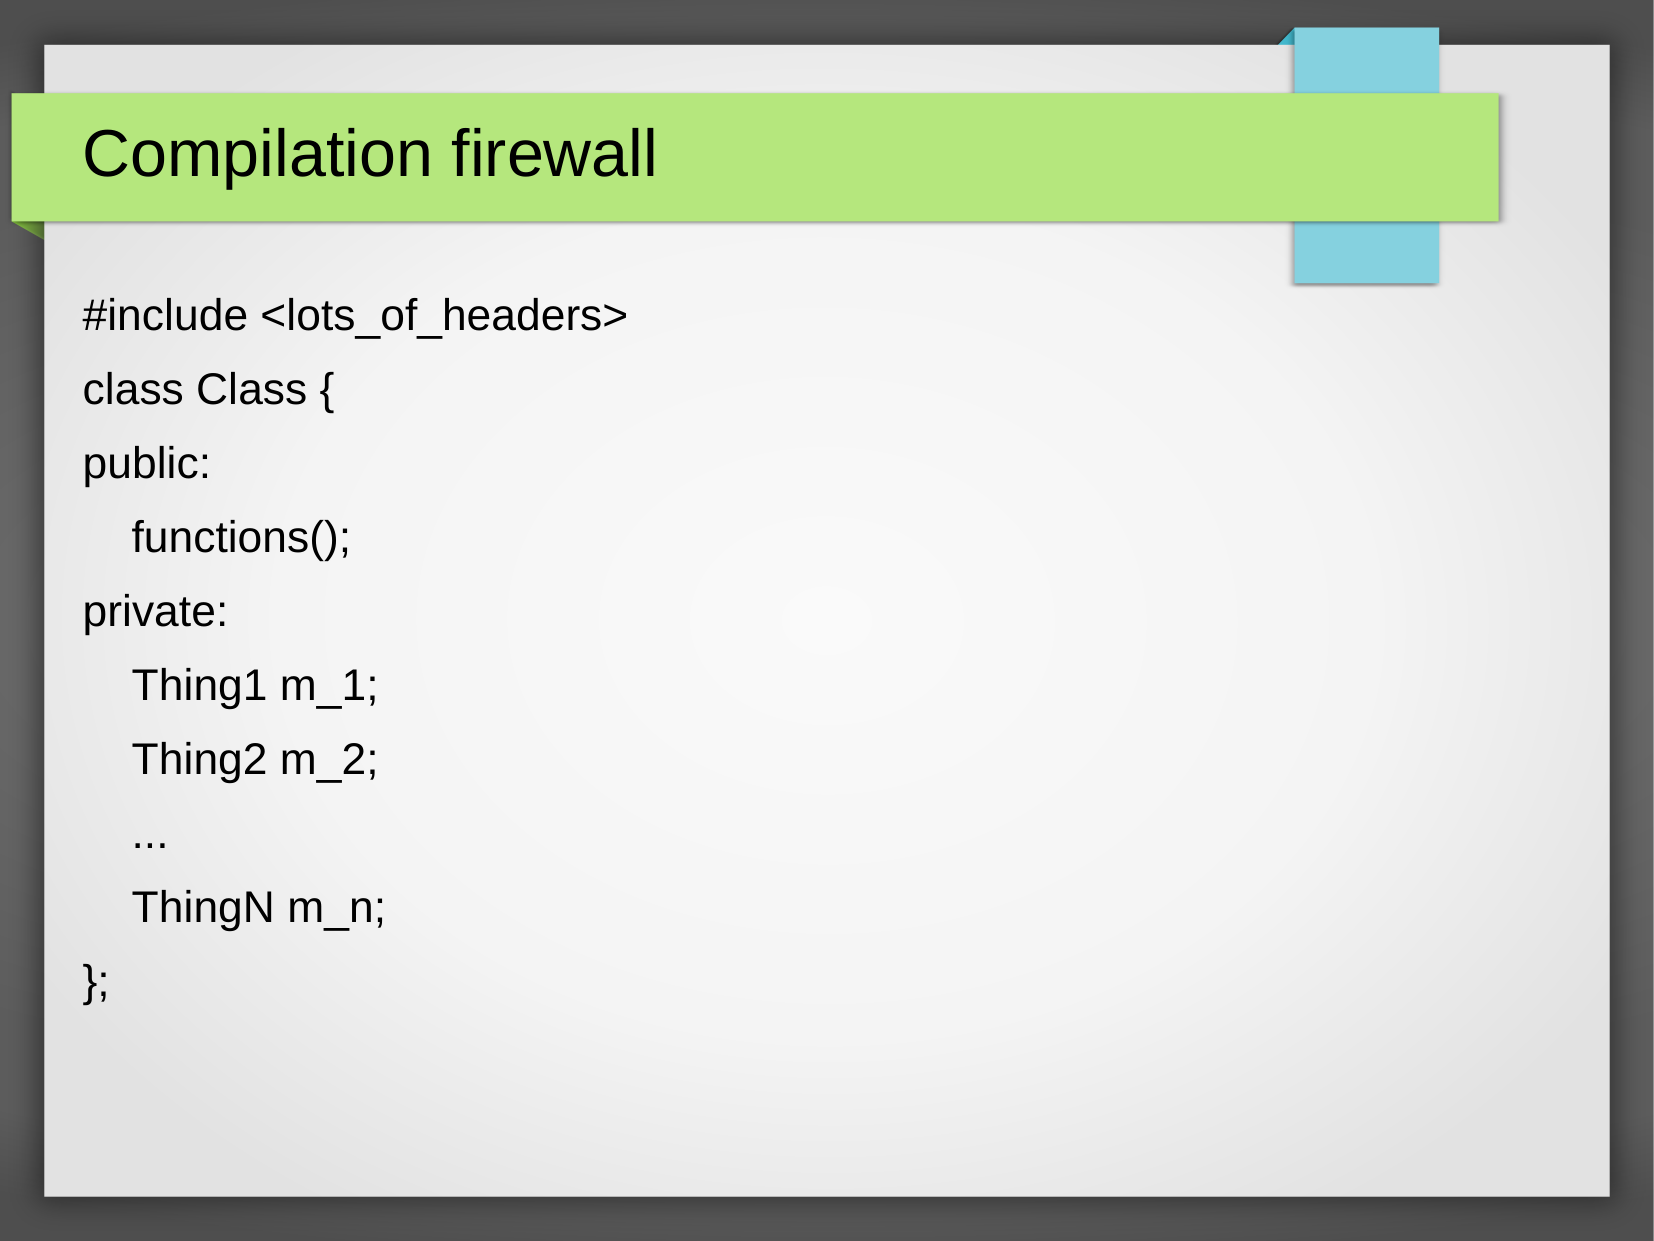

# Compilation firewall
#include <lots_of_headers>
class Class {
public:
 functions();
private:
 Thing1 m_1;
 Thing2 m_2;
 ...
 ThingN m_n;
};